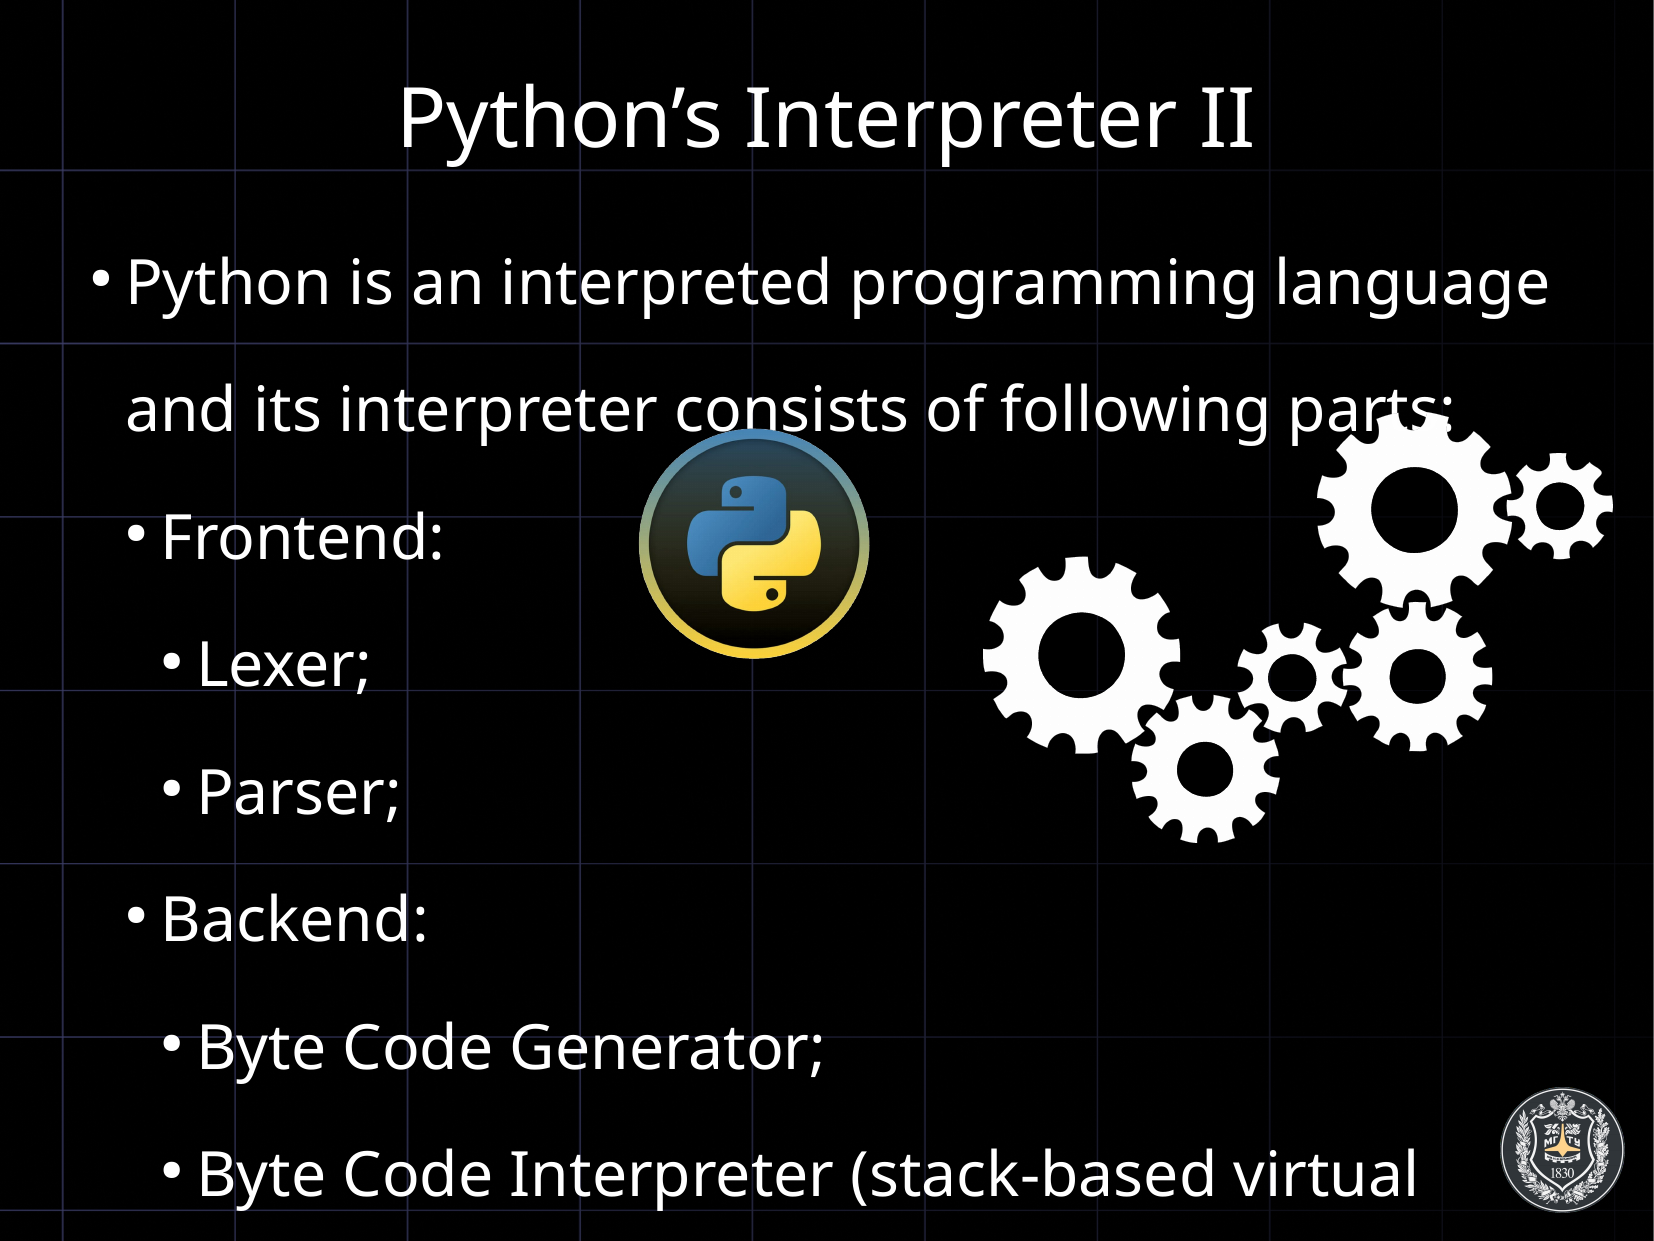

# Python’s Interpreter II
Python is an interpreted programming language and its interpreter consists of following parts:
Frontend:
Lexer;
Parser;
Backend:
Byte Code Generator;
Byte Code Interpreter (stack-based virtual machine) (to be continued…);
Garbage Collector (to be continued...).